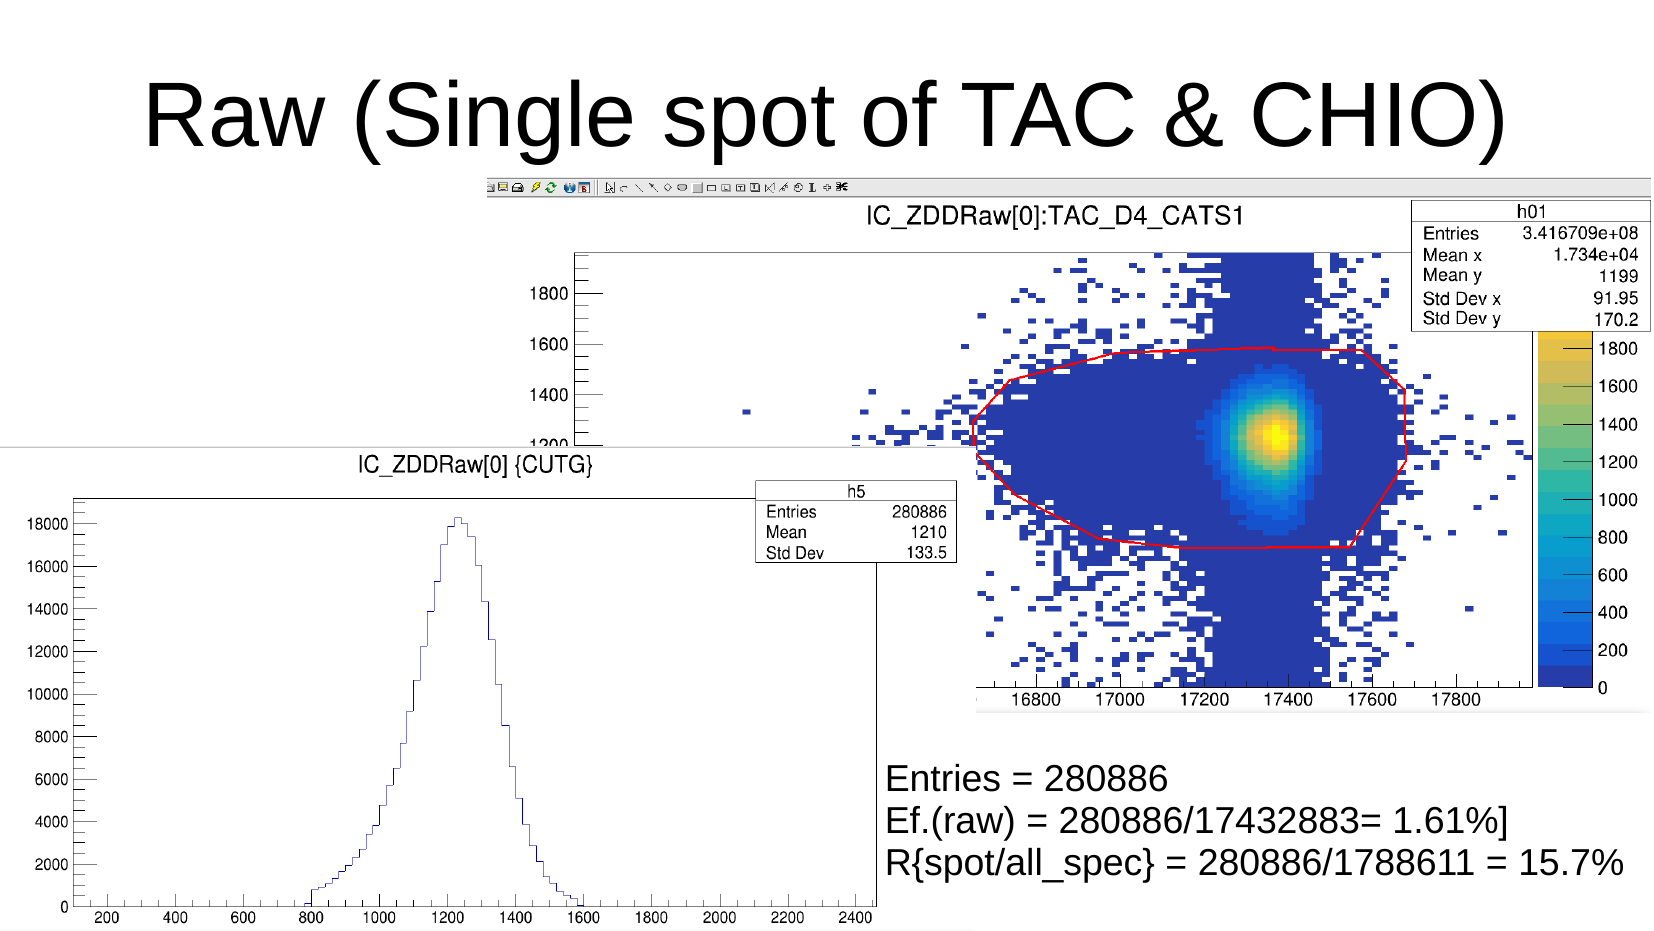

# Raw (Single spot of TAC & CHIO)
Entries = 280886
Ef.(raw) = 280886/17432883= 1.61%]
R{spot/all_spec} = 280886/1788611 = 15.7%